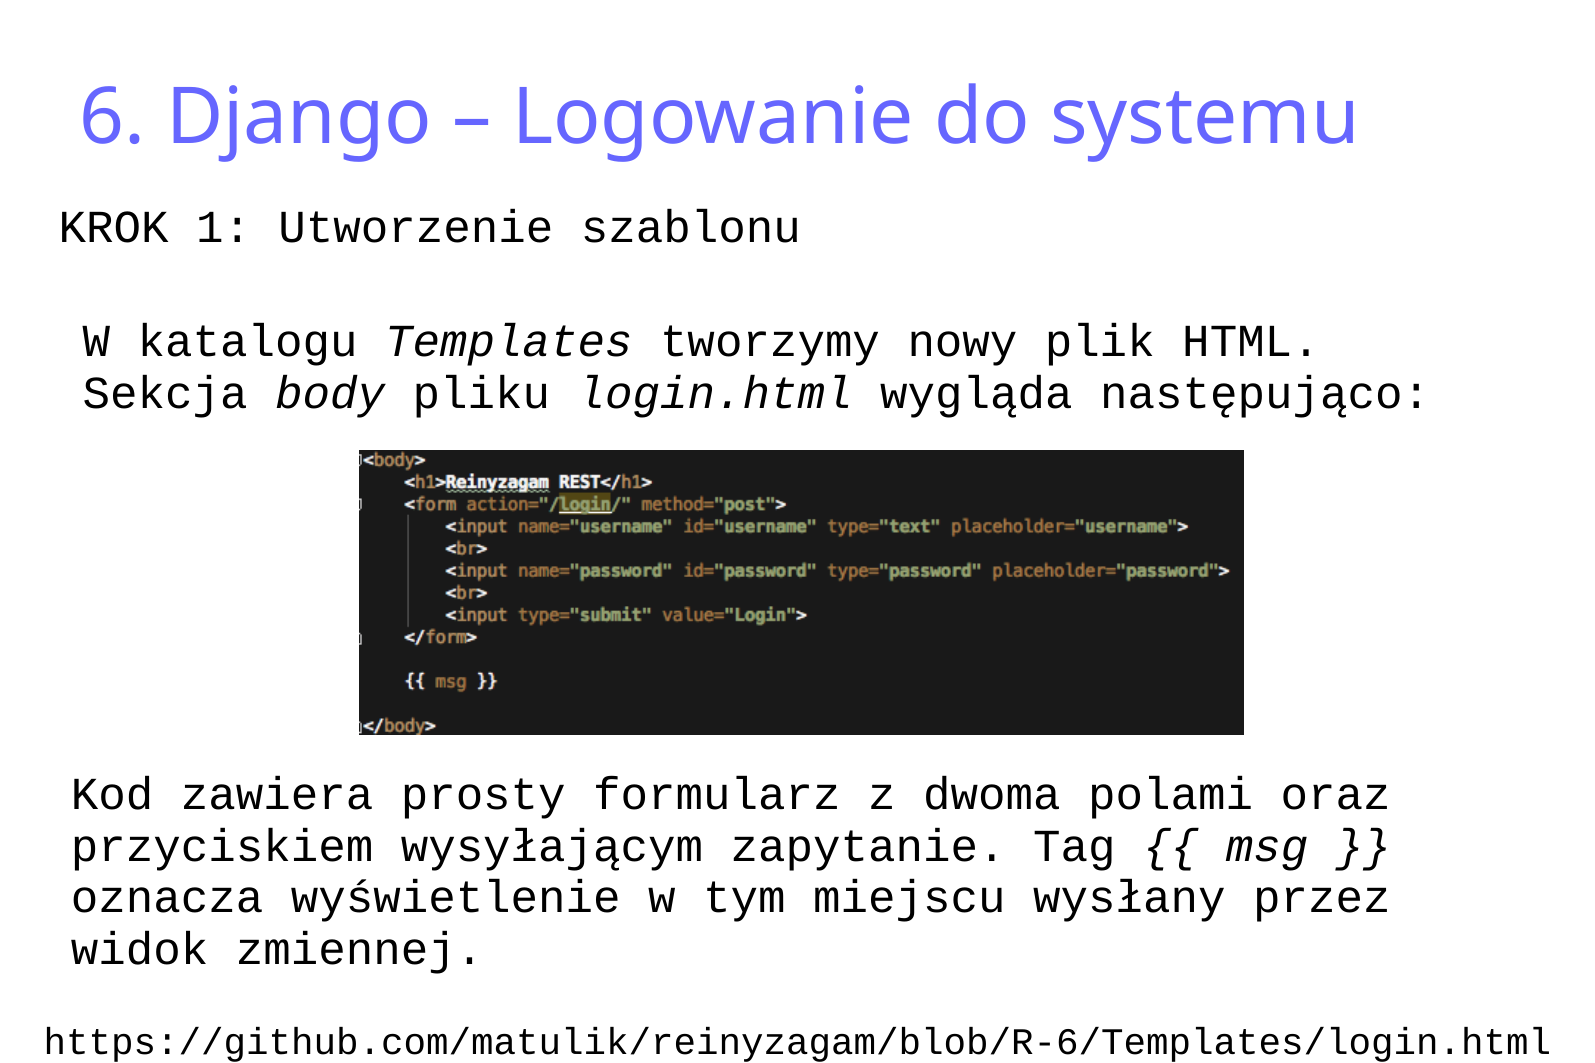

# 6. Django – Logowanie do systemu
KROK 1: Utworzenie szablonu
W katalogu Templates tworzymy nowy plik HTML.
Sekcja body pliku login.html wygląda następująco:
Kod zawiera prosty formularz z dwoma polami oraz przyciskiem wysyłającym zapytanie. Tag {{ msg }} oznacza wyświetlenie w tym miejscu wysłany przez widok zmiennej.
https://github.com/matulik/reinyzagam/blob/R-6/Templates/login.html